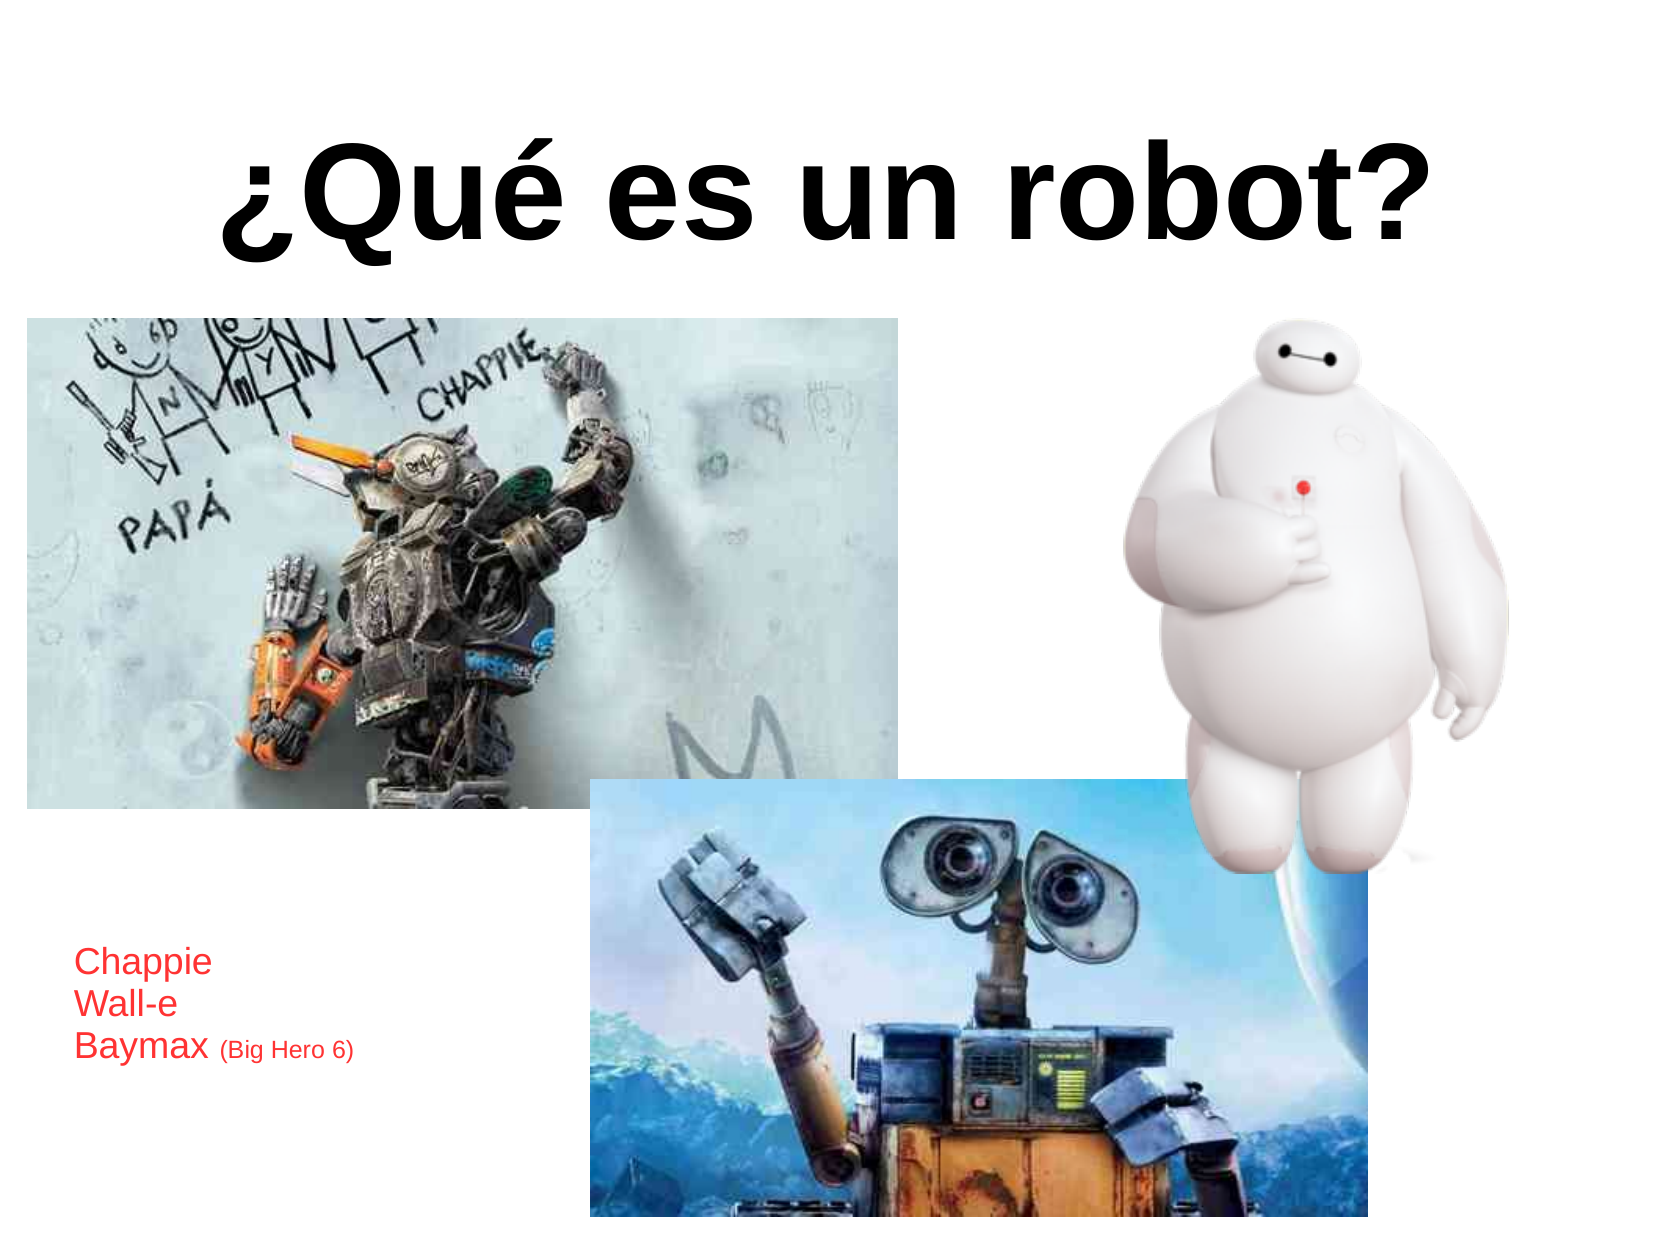

¿Qué es un robot?
Chappie
Wall-e
Baymax (Big Hero 6)
Wall-e